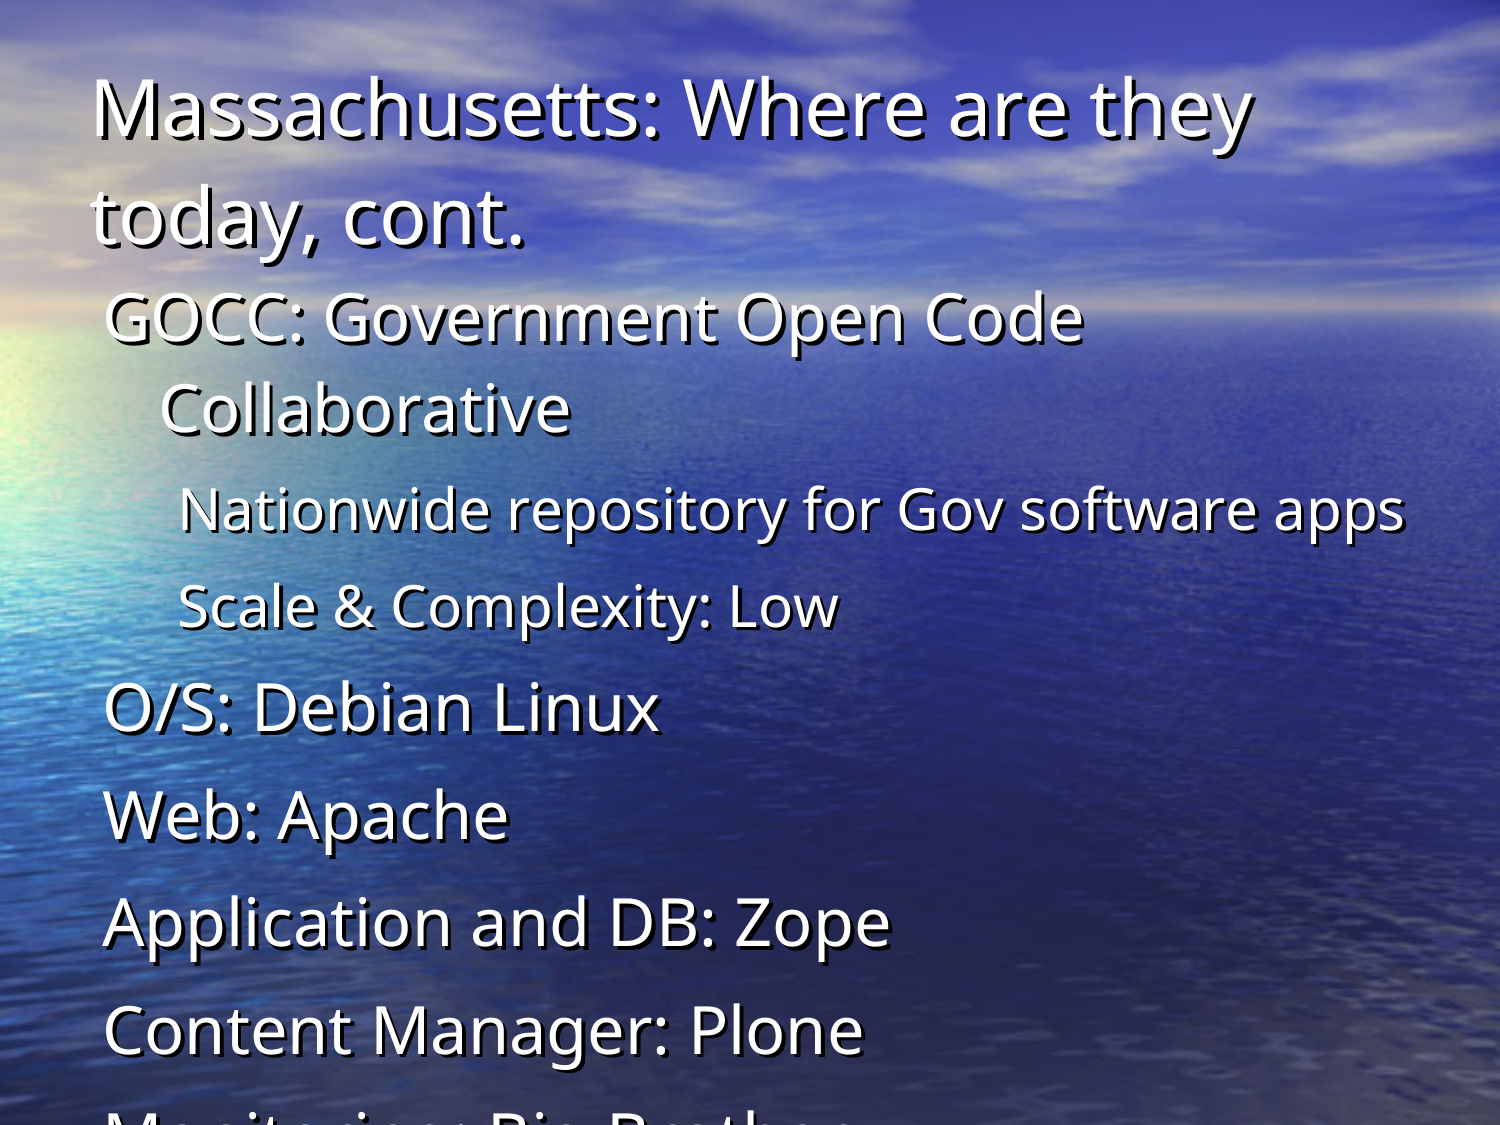

# Massachusetts: Where are they today, cont.
GOCC: Government Open Code Collaborative
Nationwide repository for Gov software apps
Scale & Complexity: Low
O/S: Debian Linux
Web: Apache
Application and DB: Zope
Content Manager: Plone
Monitoring: Big Brother